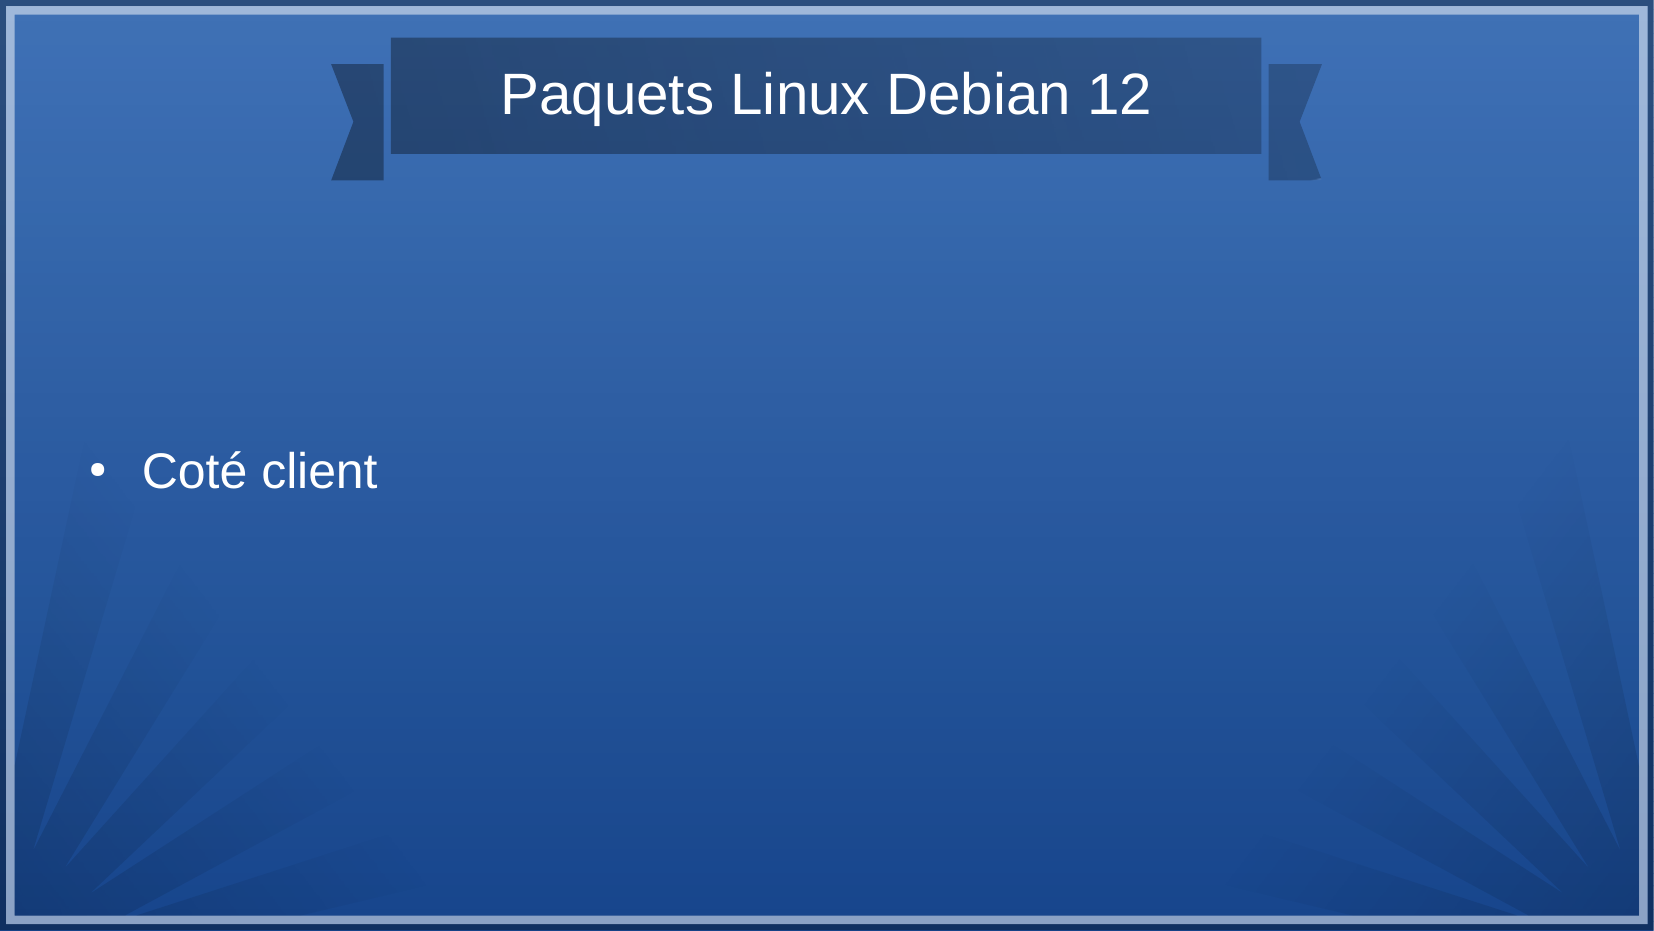

# Paquets Linux Debian 12
Coté client